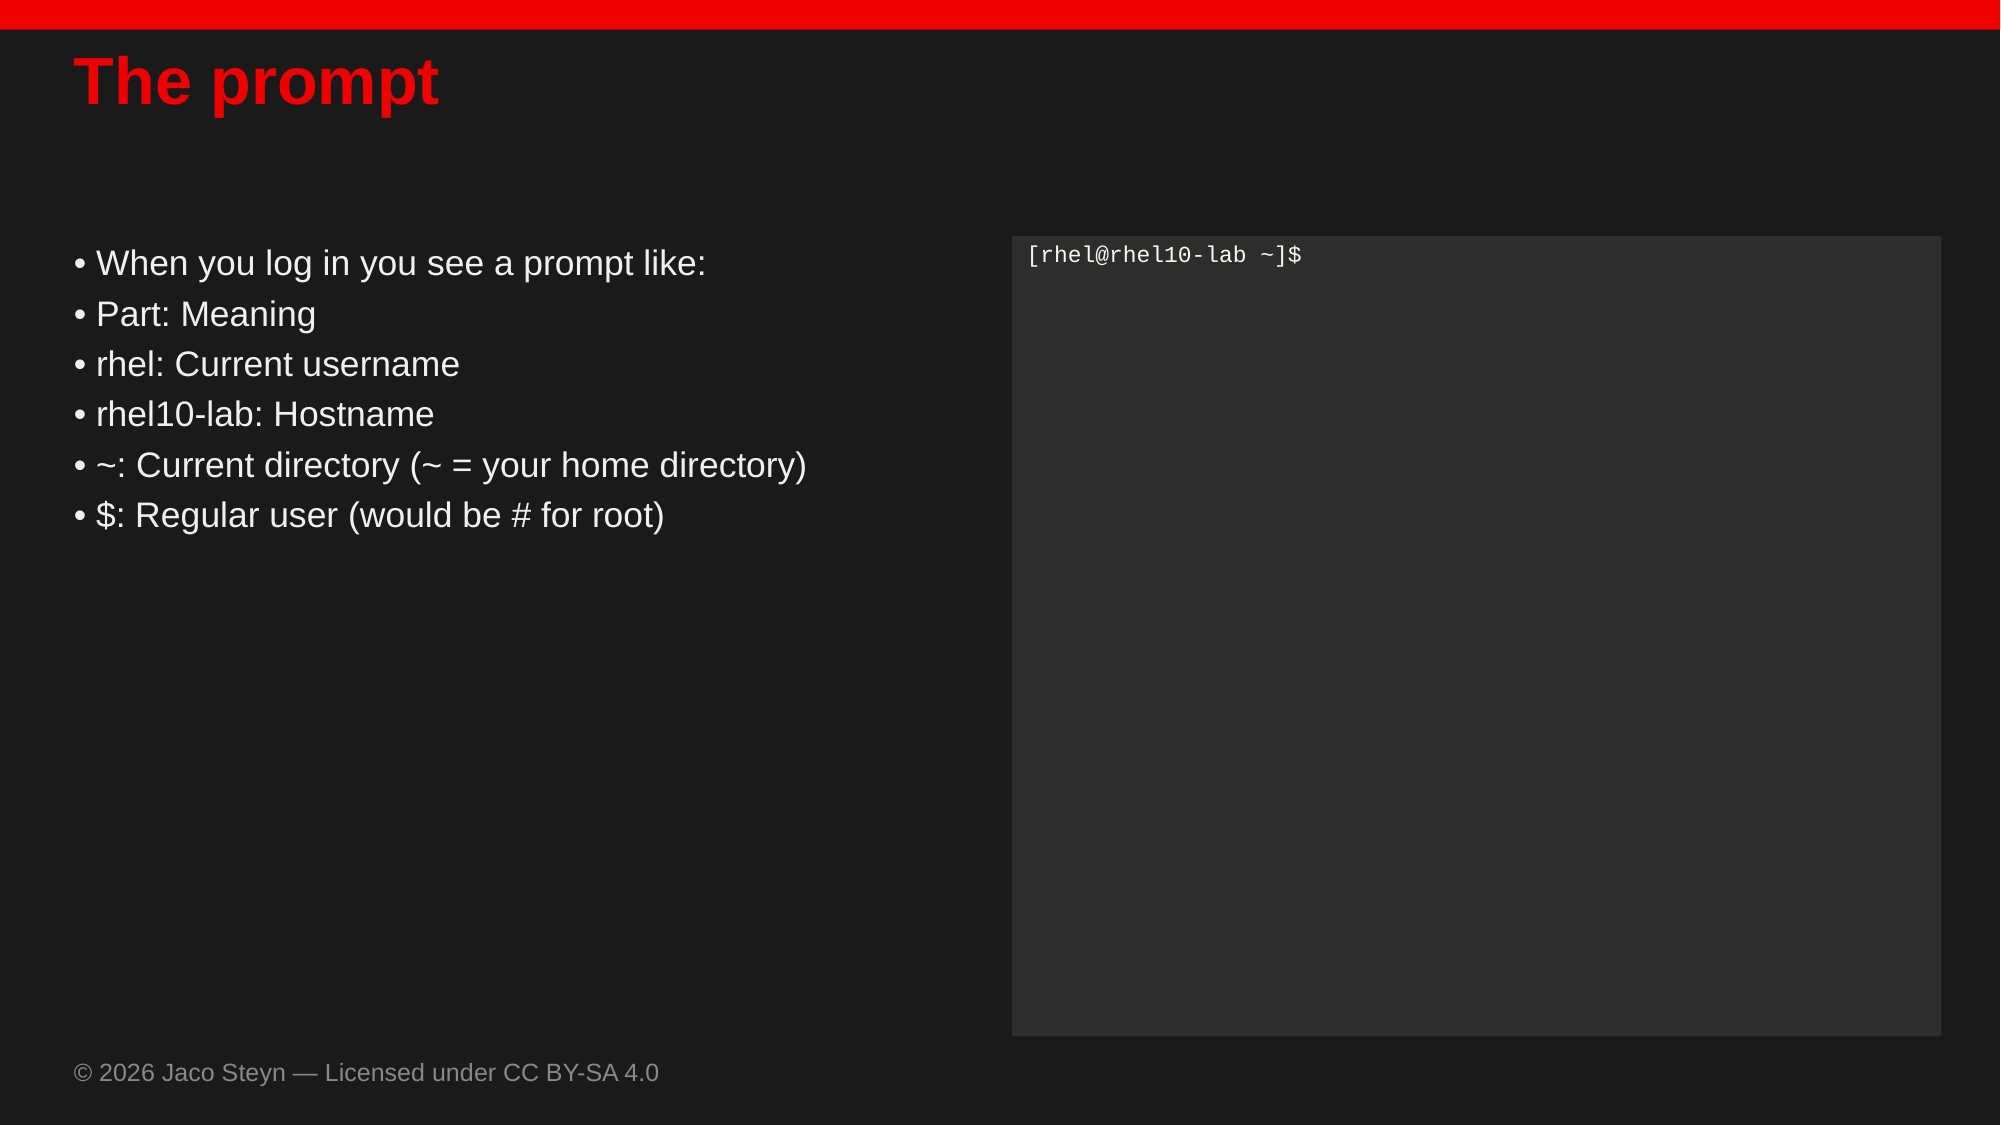

The prompt
• When you log in you see a prompt like:
• Part: Meaning
• rhel: Current username
• rhel10-lab: Hostname
• ~: Current directory (~ = your home directory)
• $: Regular user (would be # for root)
[rhel@rhel10-lab ~]$
© 2026 Jaco Steyn — Licensed under CC BY-SA 4.0